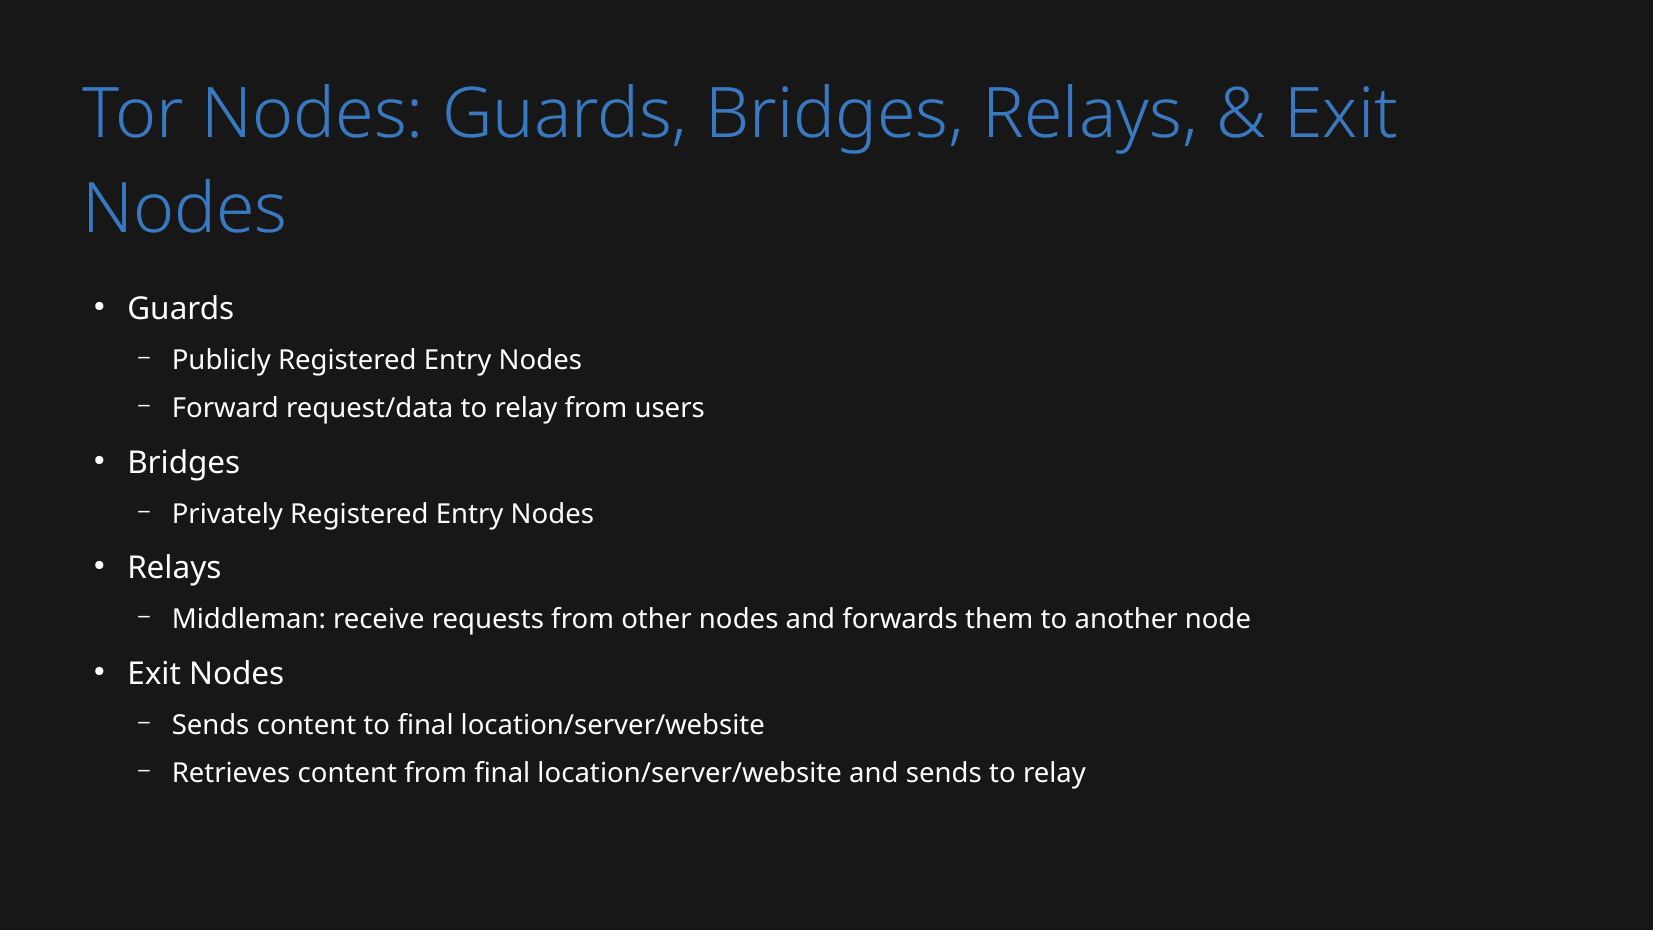

# Tor Nodes: Guards, Bridges, Relays, & Exit Nodes
Guards
Publicly Registered Entry Nodes
Forward request/data to relay from users
Bridges
Privately Registered Entry Nodes
Relays
Middleman: receive requests from other nodes and forwards them to another node
Exit Nodes
Sends content to final location/server/website
Retrieves content from final location/server/website and sends to relay